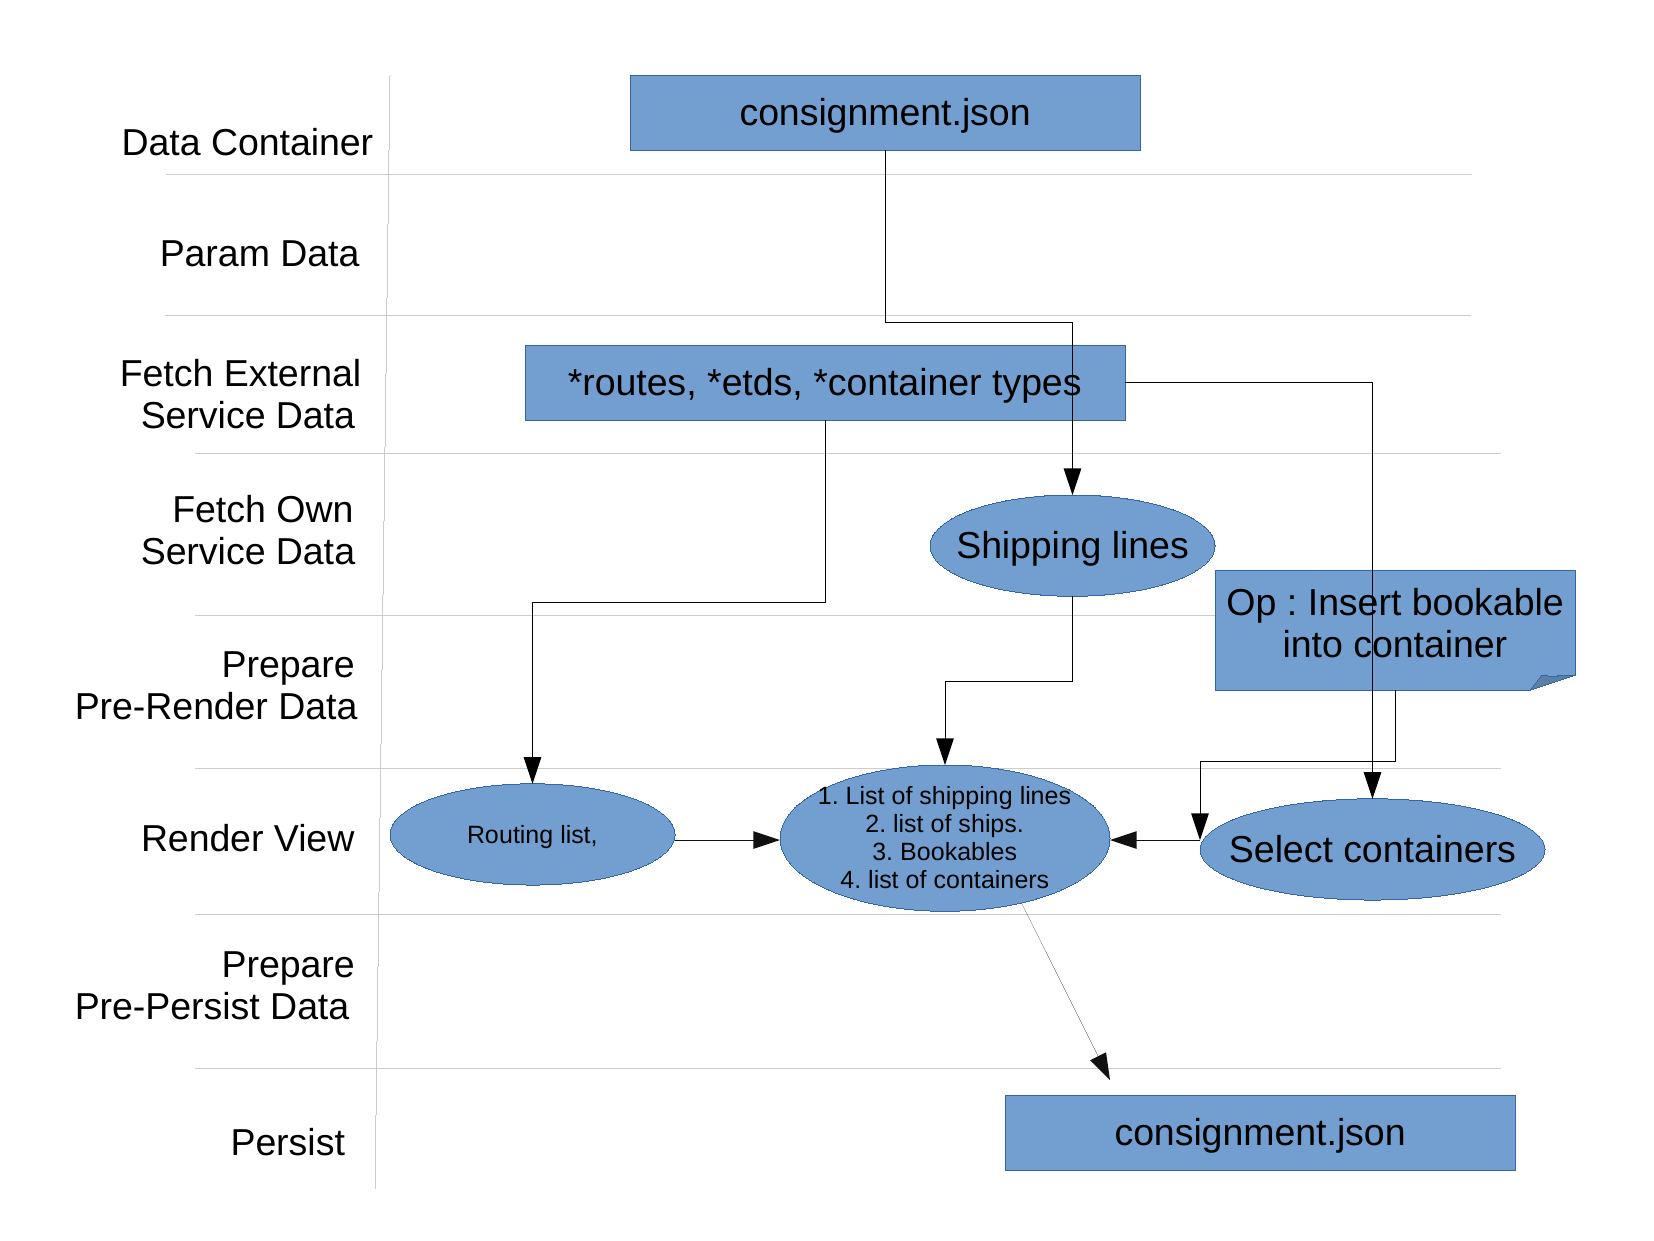

consignment.json
 Data Container
Param Data
Fetch External
 Service Data
*routes, *etds, *container types
 Fetch Own
 Service Data
Shipping lines
Op : Insert bookable
into container
 Prepare
Pre-Render Data
1. List of shipping lines
2. list of ships.
3. Bookables
4. list of containers
Routing list,
Select containers
Render View
 Prepare
Pre-Persist Data
consignment.json
Persist